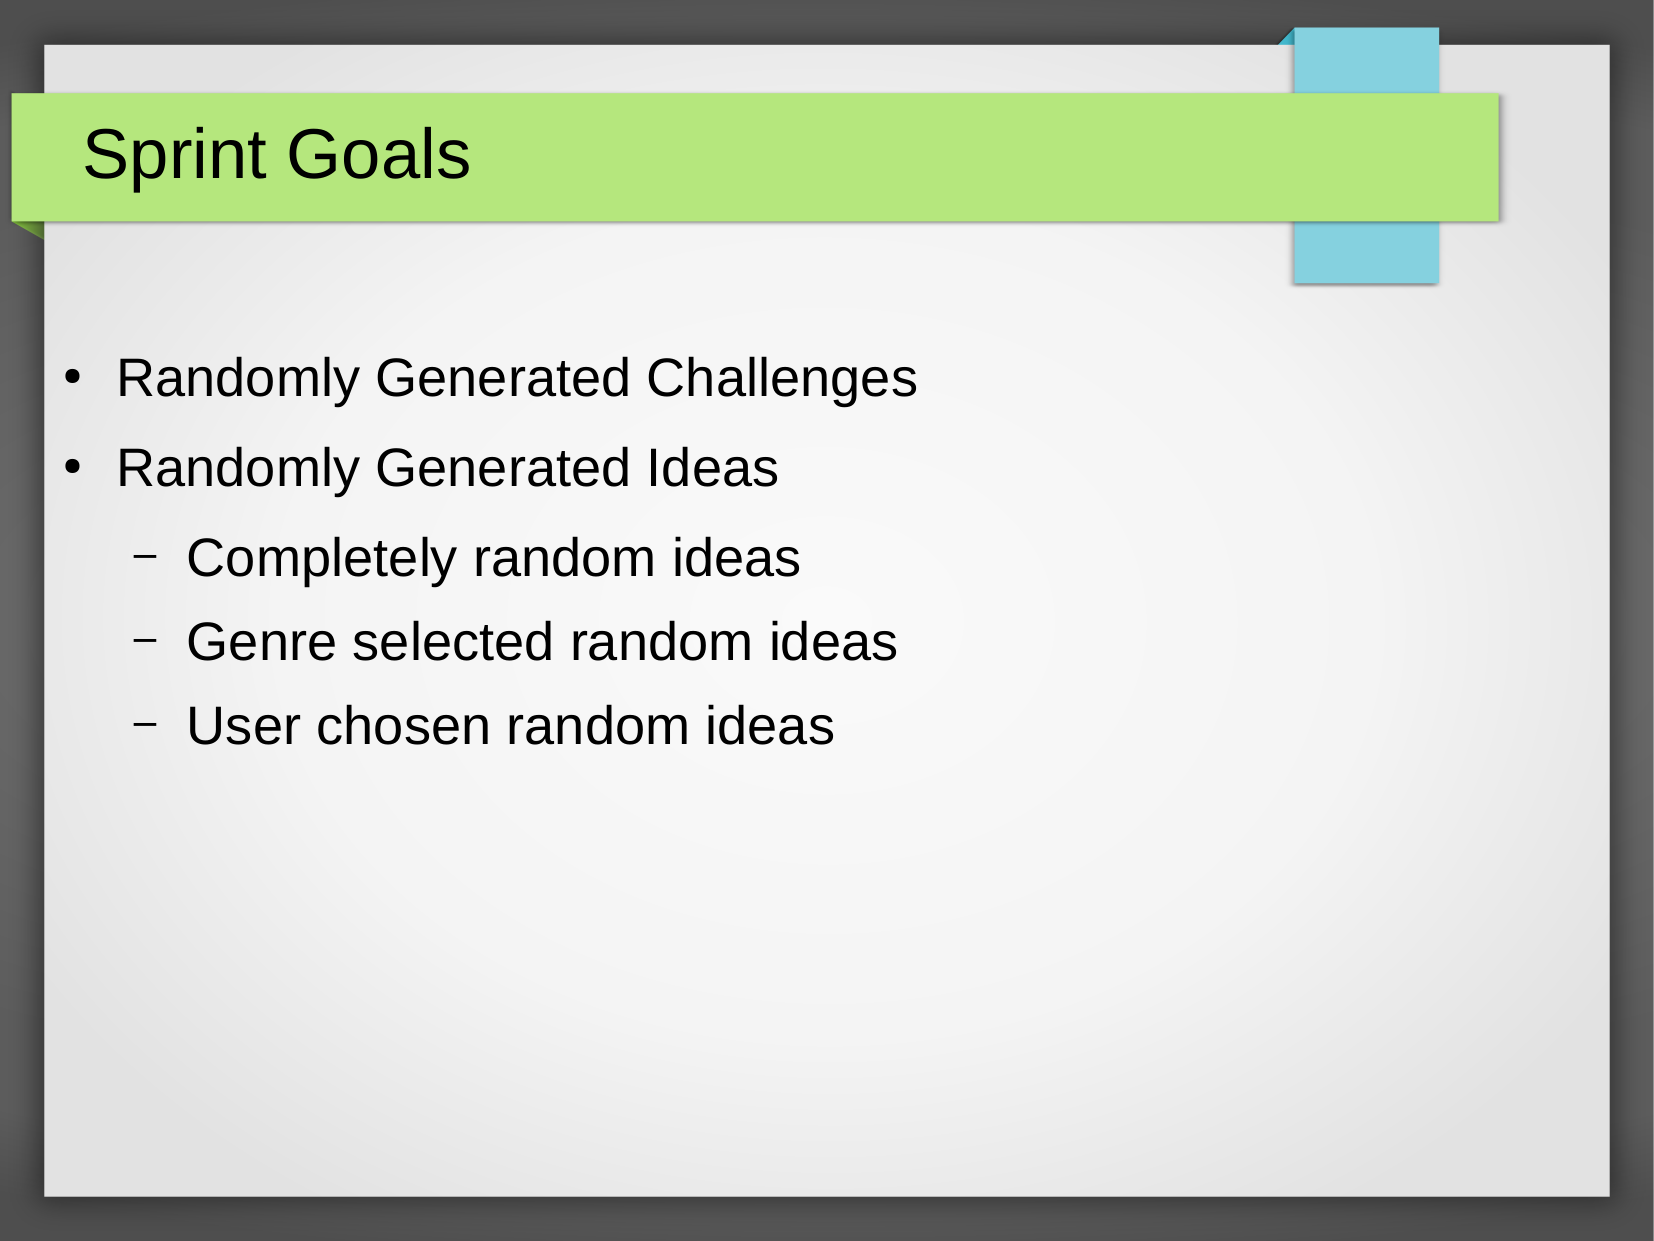

# Sprint Goals
Randomly Generated Challenges
Randomly Generated Ideas
Completely random ideas
Genre selected random ideas
User chosen random ideas